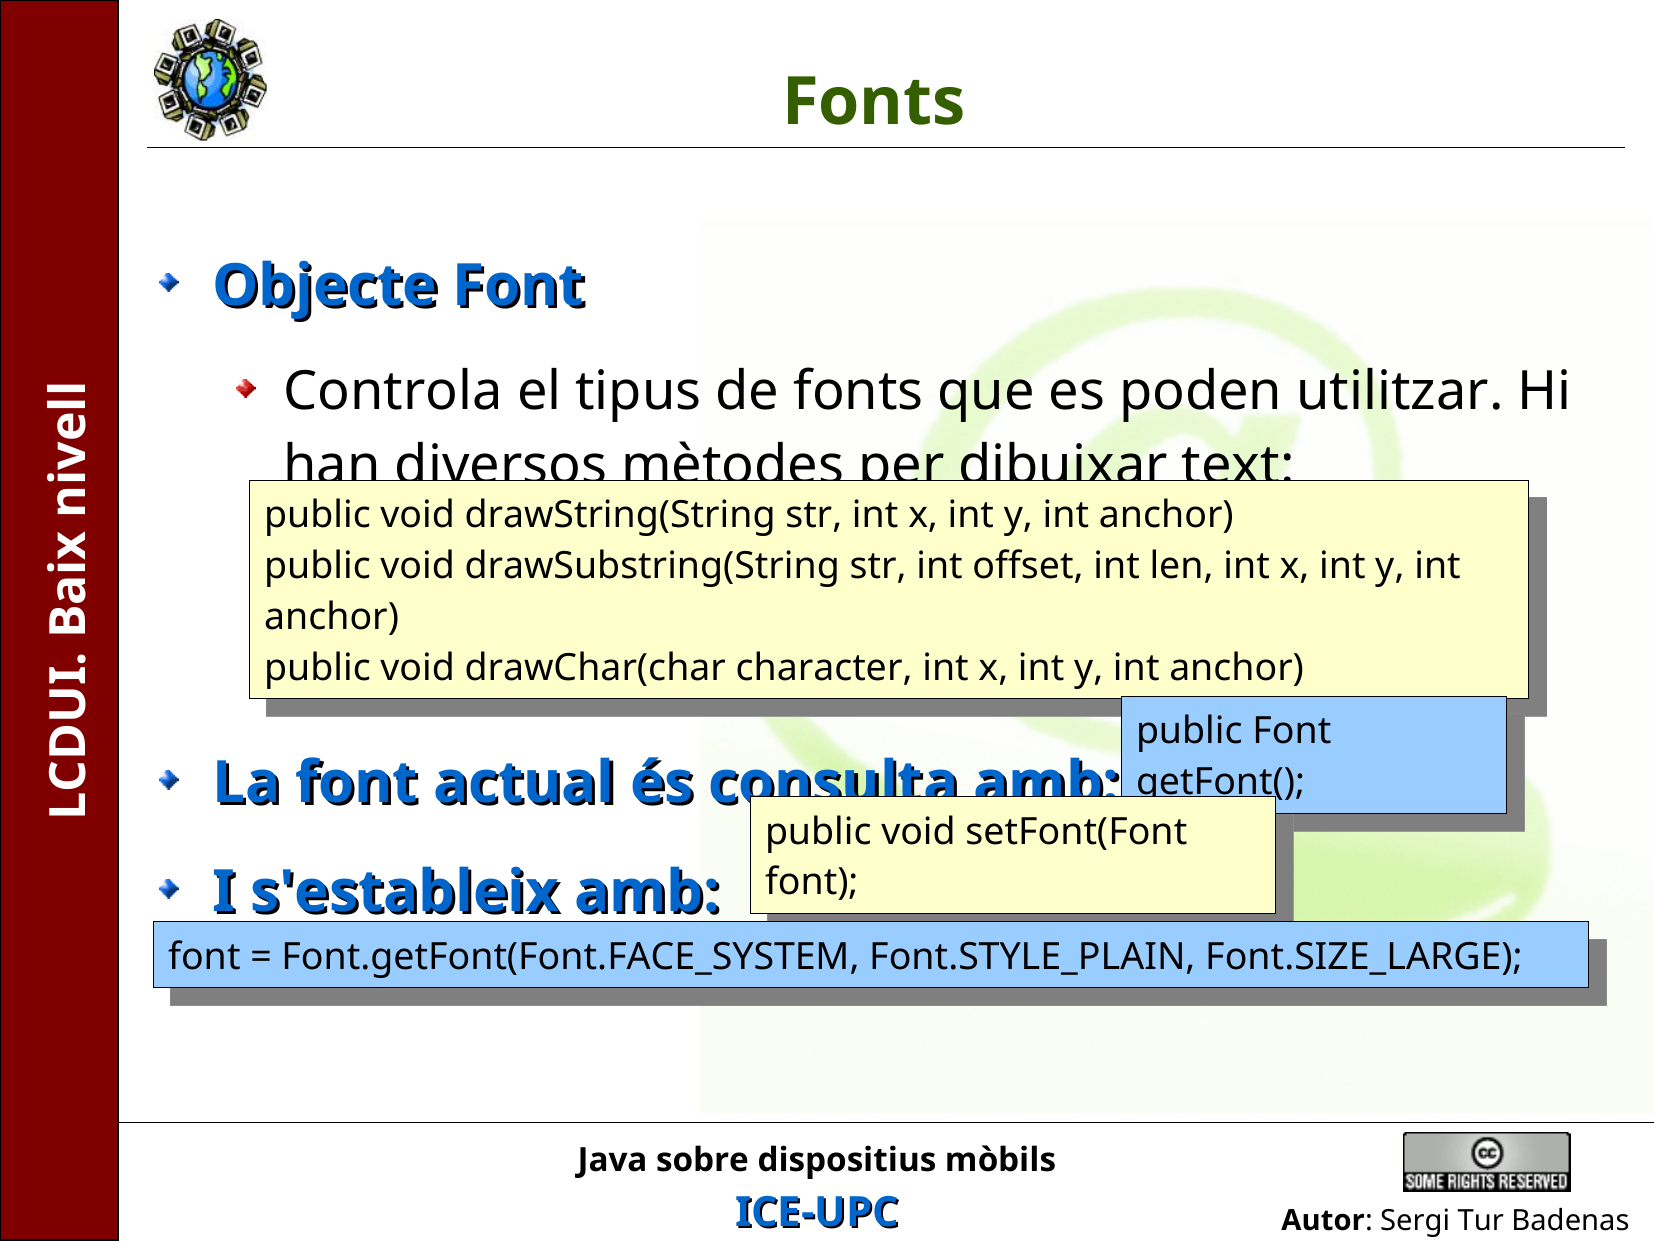

# Fonts
Objecte Font
Controla el tipus de fonts que es poden utilitzar. Hi han diversos mètodes per dibuixar text:
La font actual és consulta amb:
I s'estableix amb:
public void drawString(String str, int x, int y, int anchor)
public void drawSubstring(String str, int offset, int len, int x, int y, int anchor)
public void drawChar(char character, int x, int y, int anchor)
public Font getFont();
public void setFont(Font font);
font = Font.getFont(Font.FACE_SYSTEM, Font.STYLE_PLAIN, Font.SIZE_LARGE);